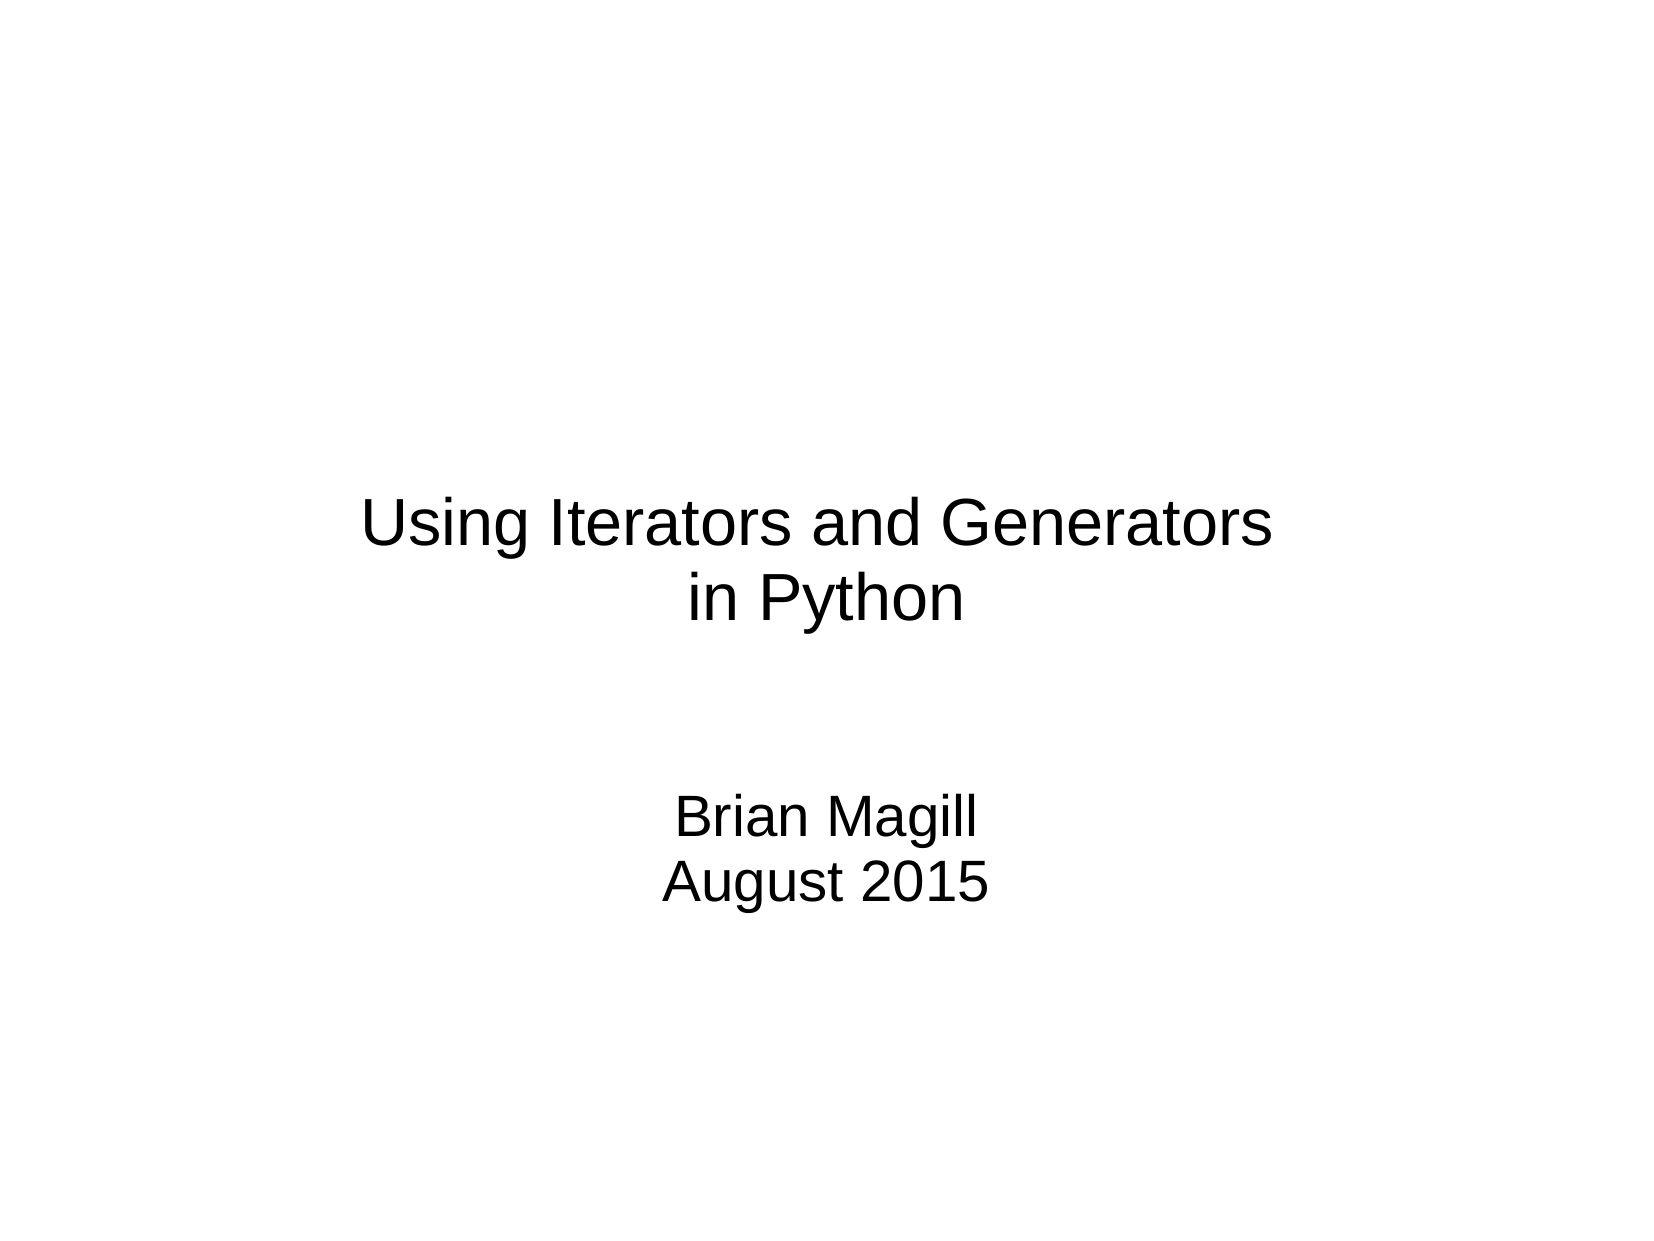

# Using Iterators and Generators
in Python
Brian Magill
August 2015